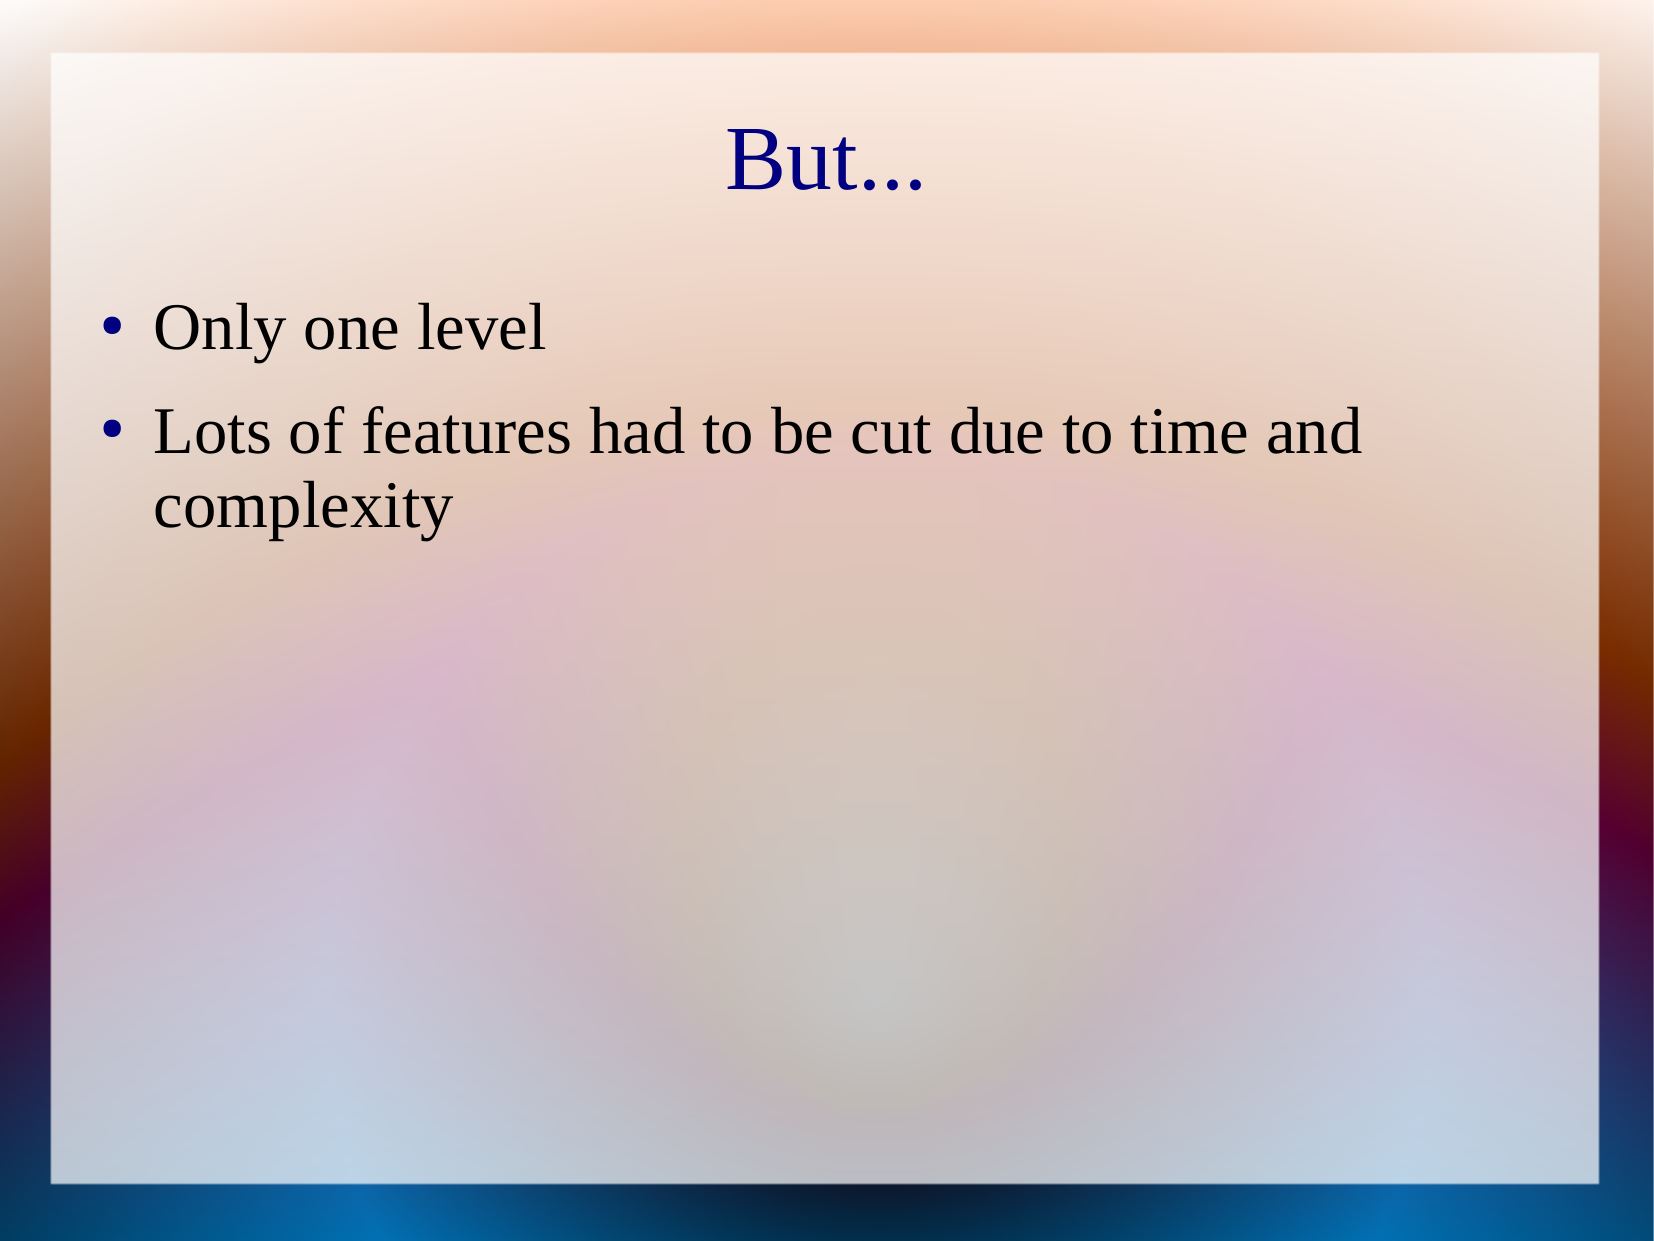

# But...
Only one level
Lots of features had to be cut due to time and complexity